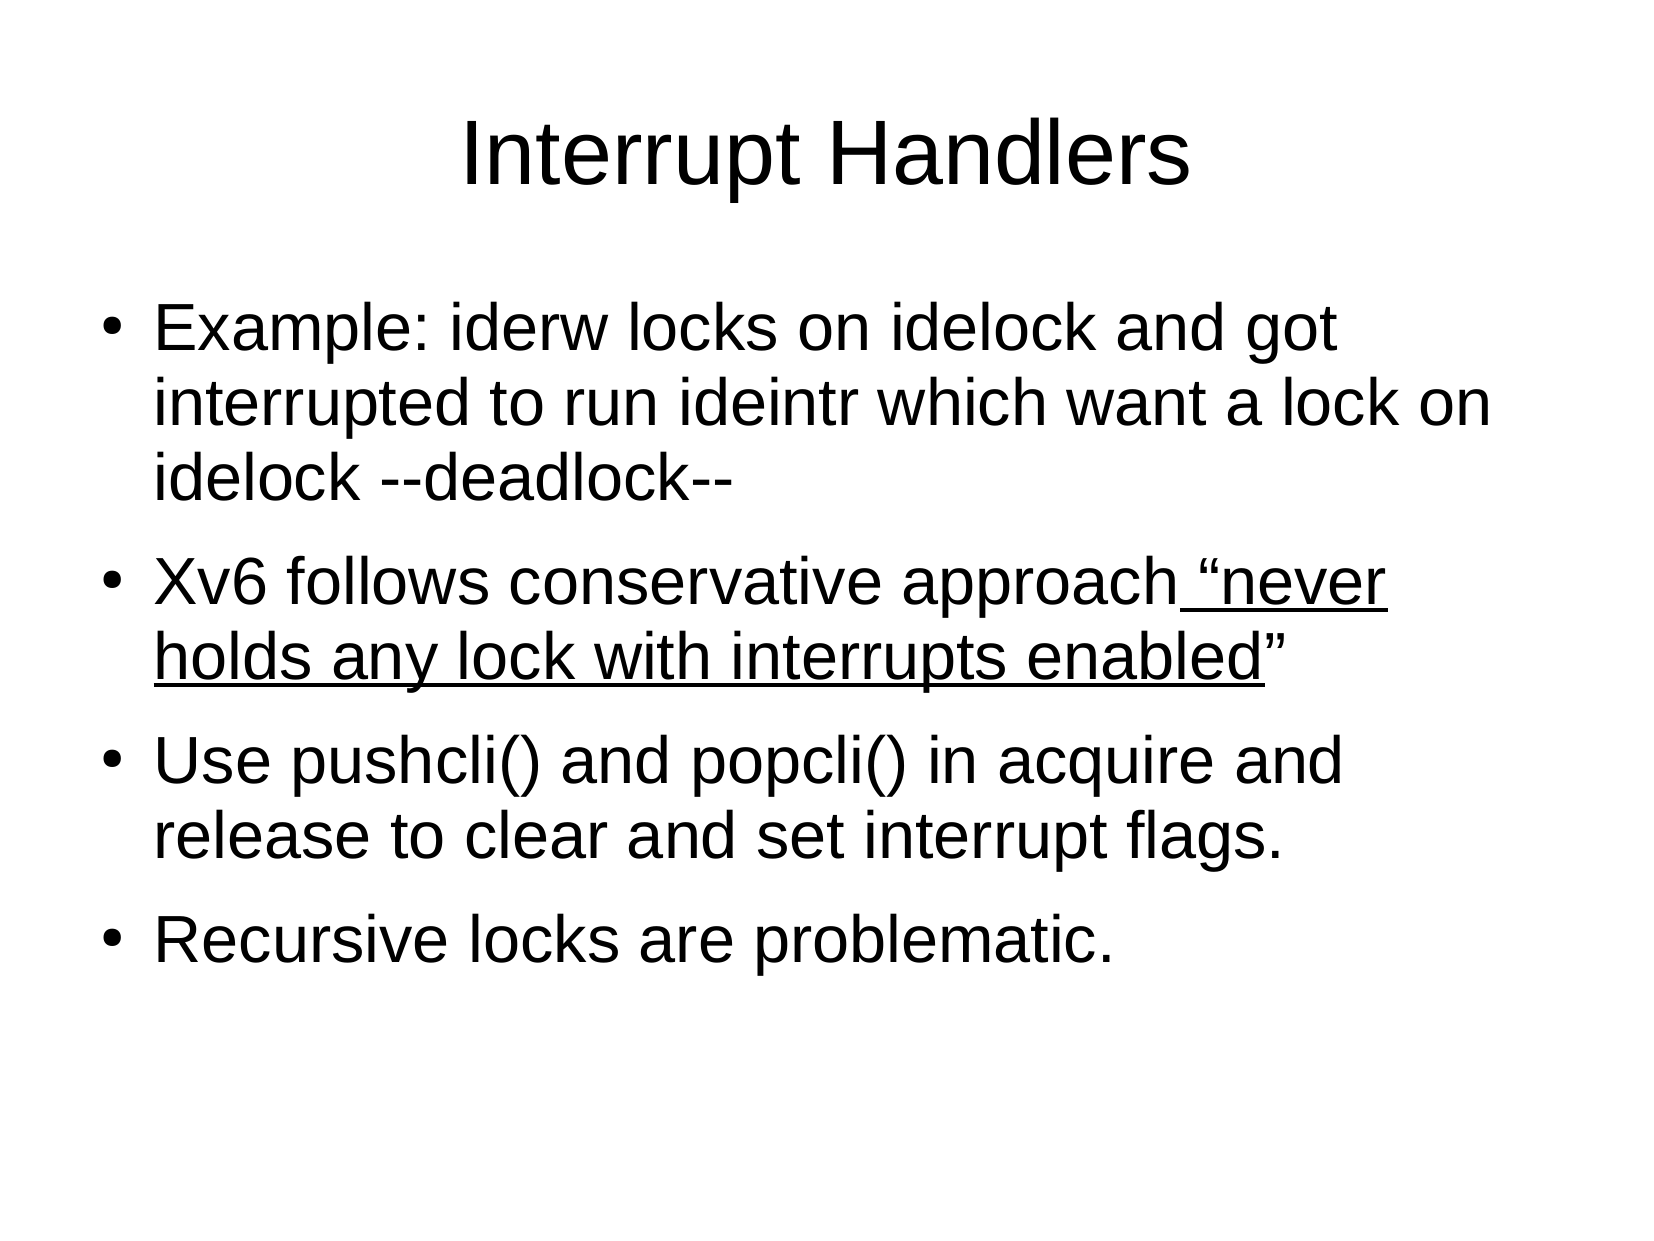

# Interrupt Handlers
Example: iderw locks on idelock and got interrupted to run ideintr which want a lock on idelock --deadlock--
Xv6 follows conservative approach “never holds any lock with interrupts enabled”
Use pushcli() and popcli() in acquire and release to clear and set interrupt flags.
Recursive locks are problematic.